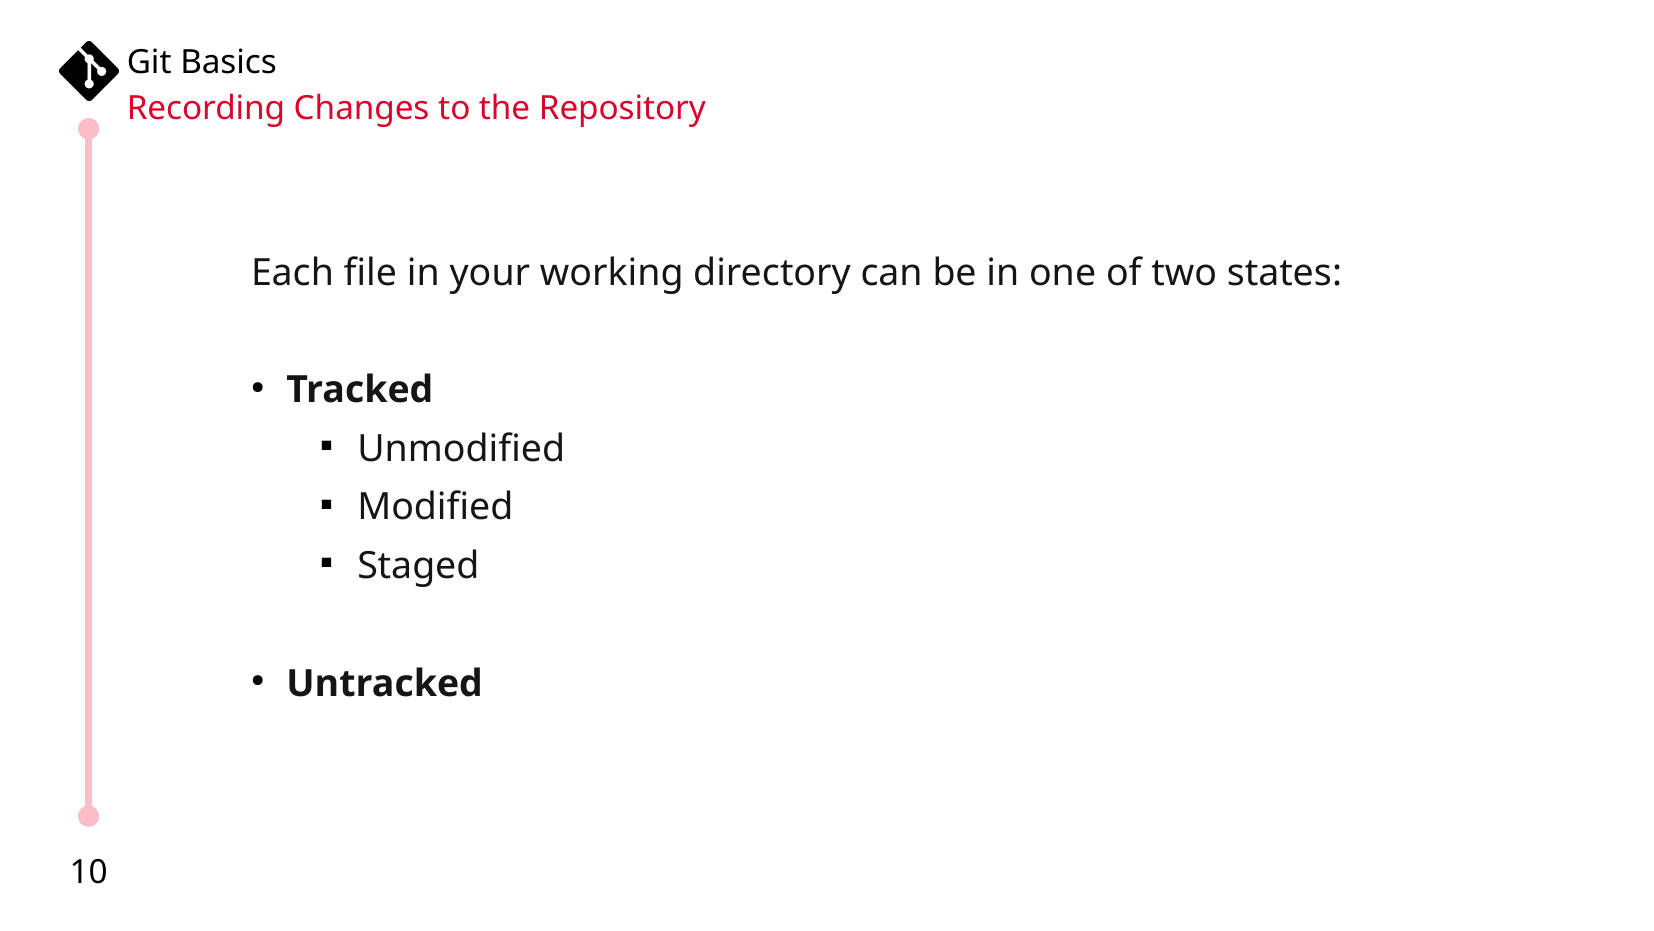

Git Basics
Recording Changes to the Repository
Each file in your working directory can be in one of two states:
Tracked
Unmodified
Modified
Staged
Untracked
10